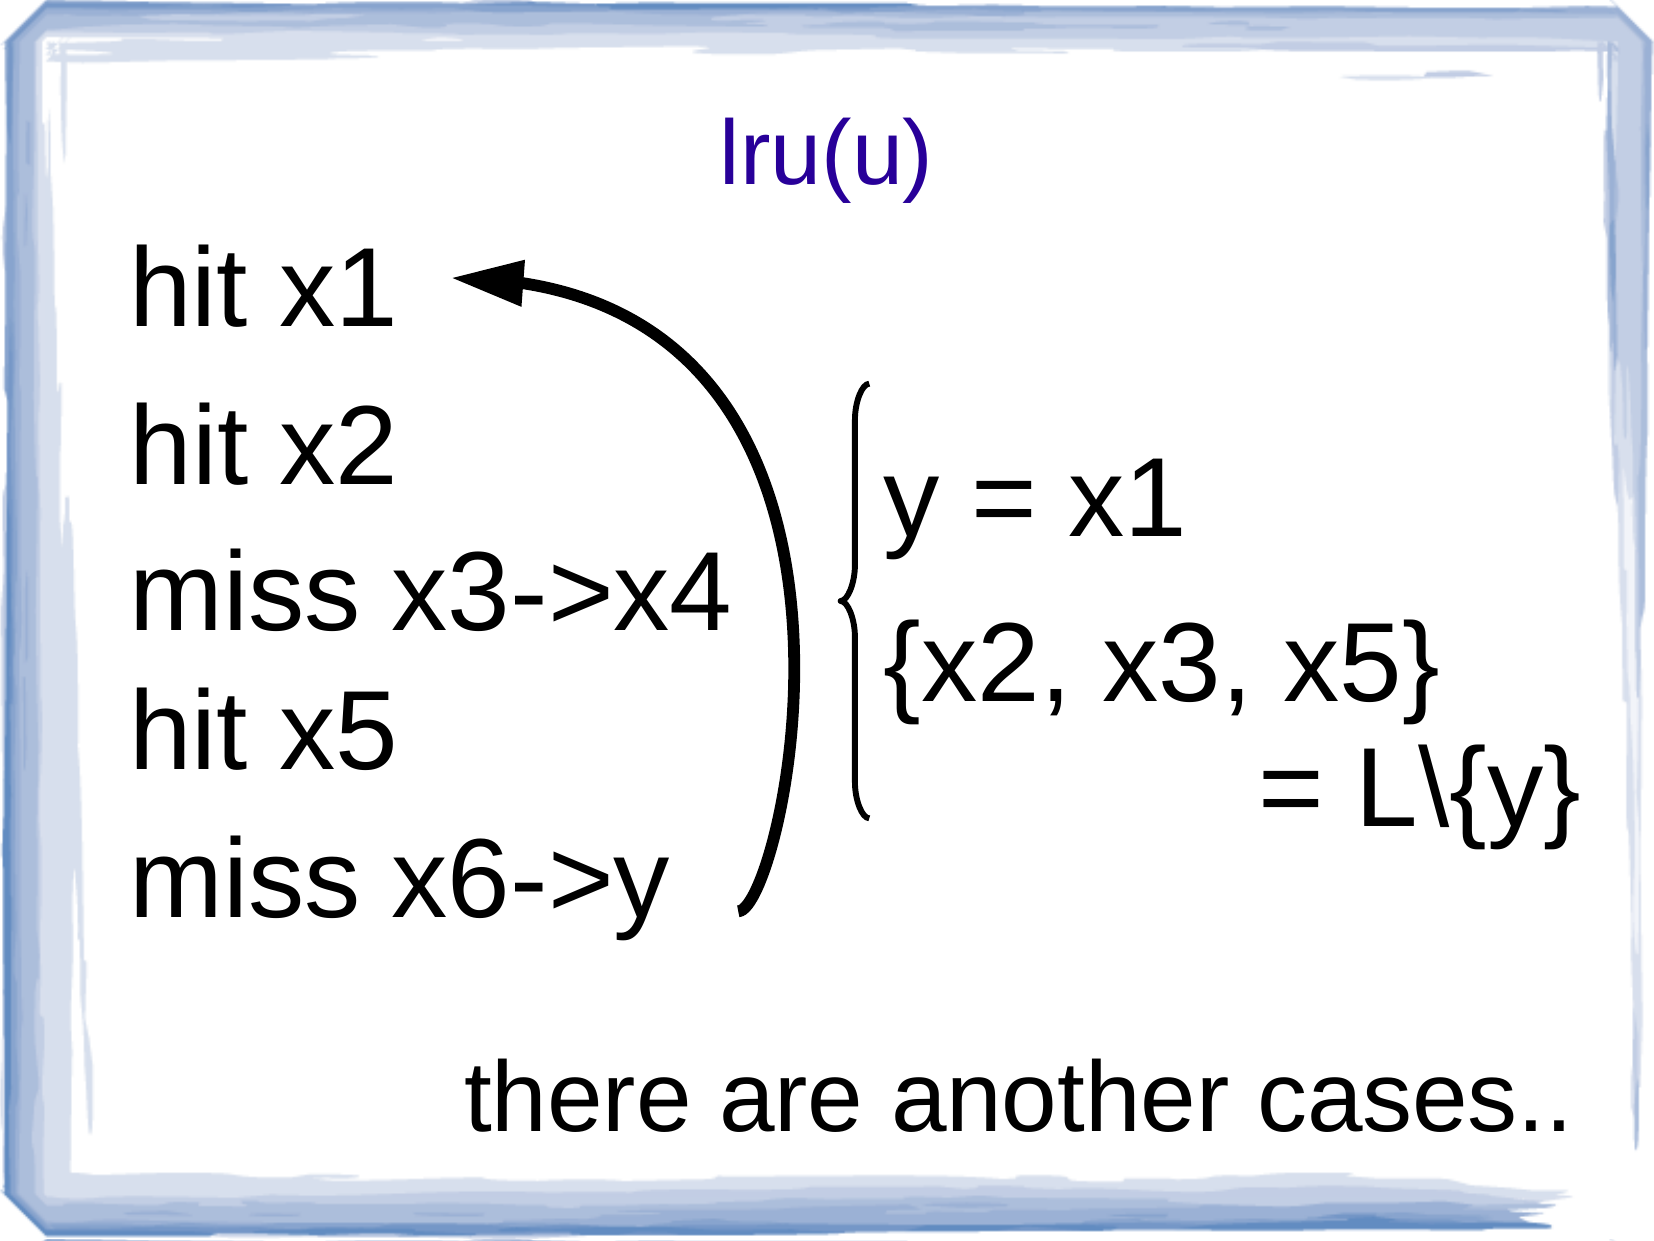

# lru(u)
hit x1
hit x2
y = x1
miss x3->x4
{x2, x3, x5}
 = L\{y}
hit x5
miss x6->y
there are another cases..